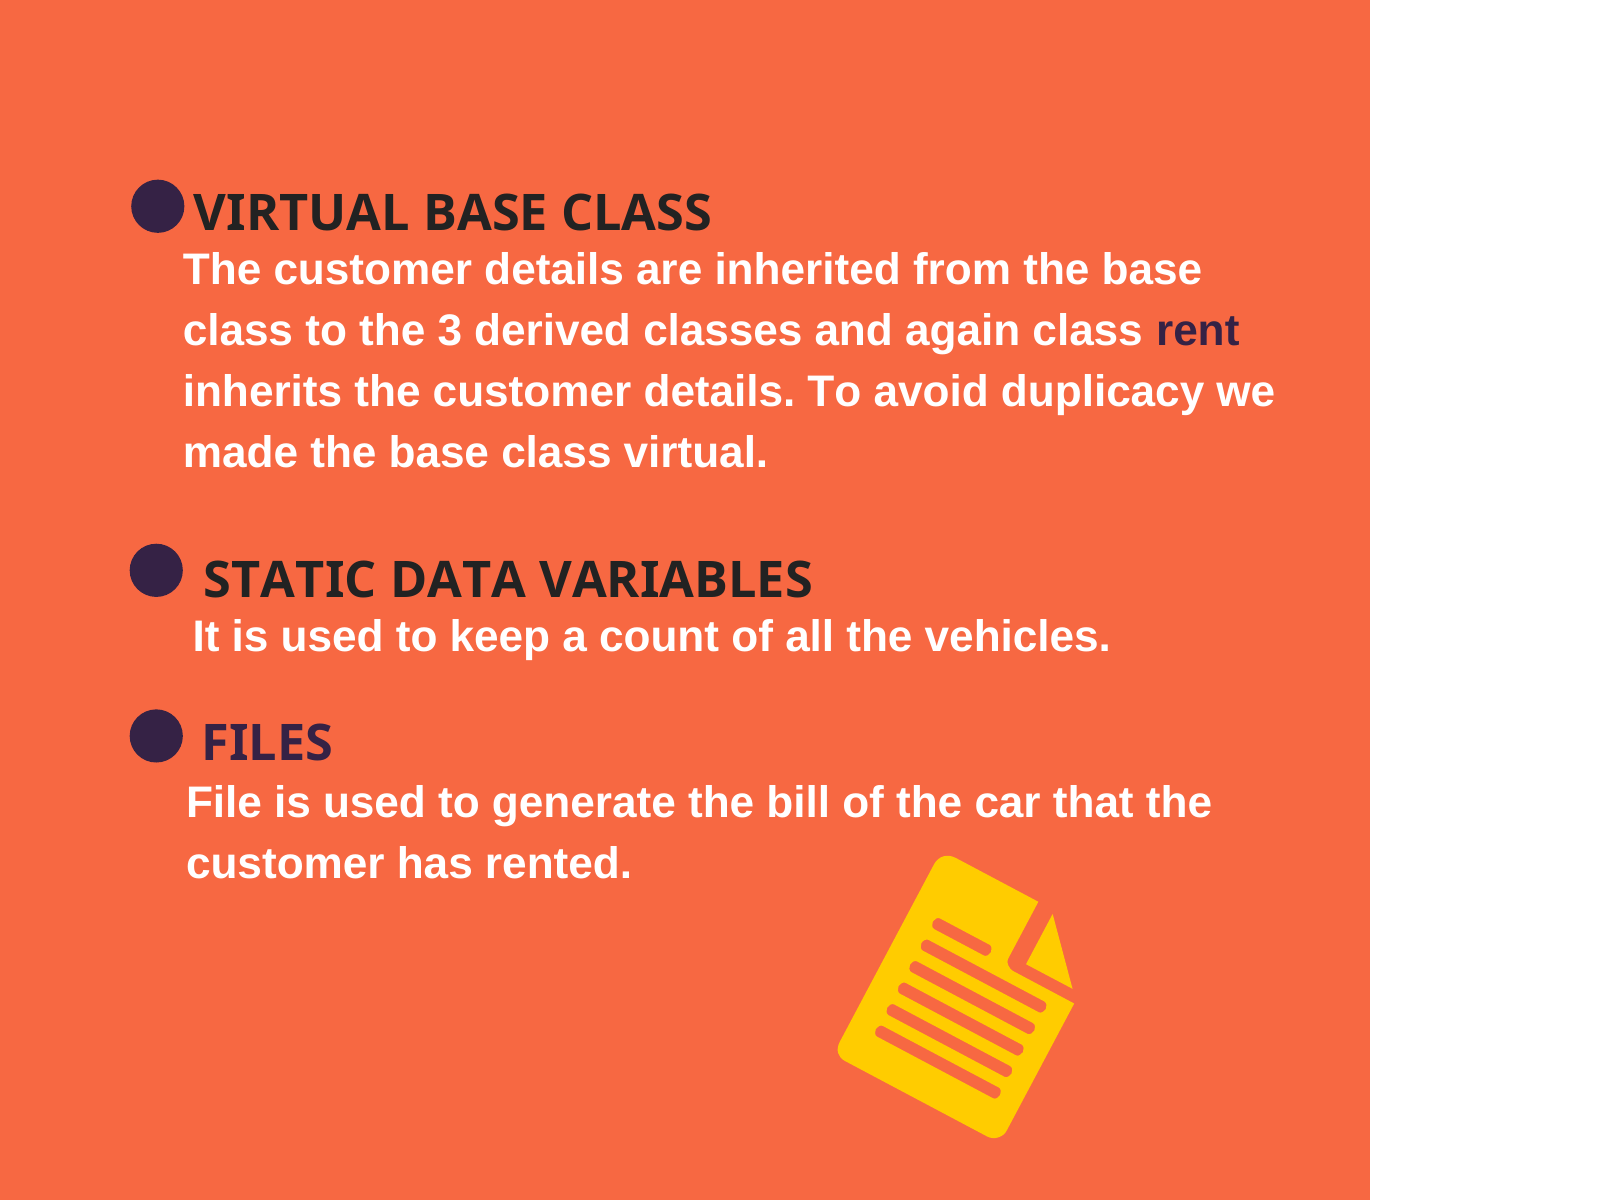

VIRTUAL BASE CLASS
The customer details are inherited from the base
class to the 3 derived classes and again class rent
inherits the customer details. To avoid duplicacy we
made the base class virtual.
STATIC DATA VARIABLES
It is used to keep a count of all the vehicles.
FILES
File is used to generate the bill of the car that the
customer has rented.